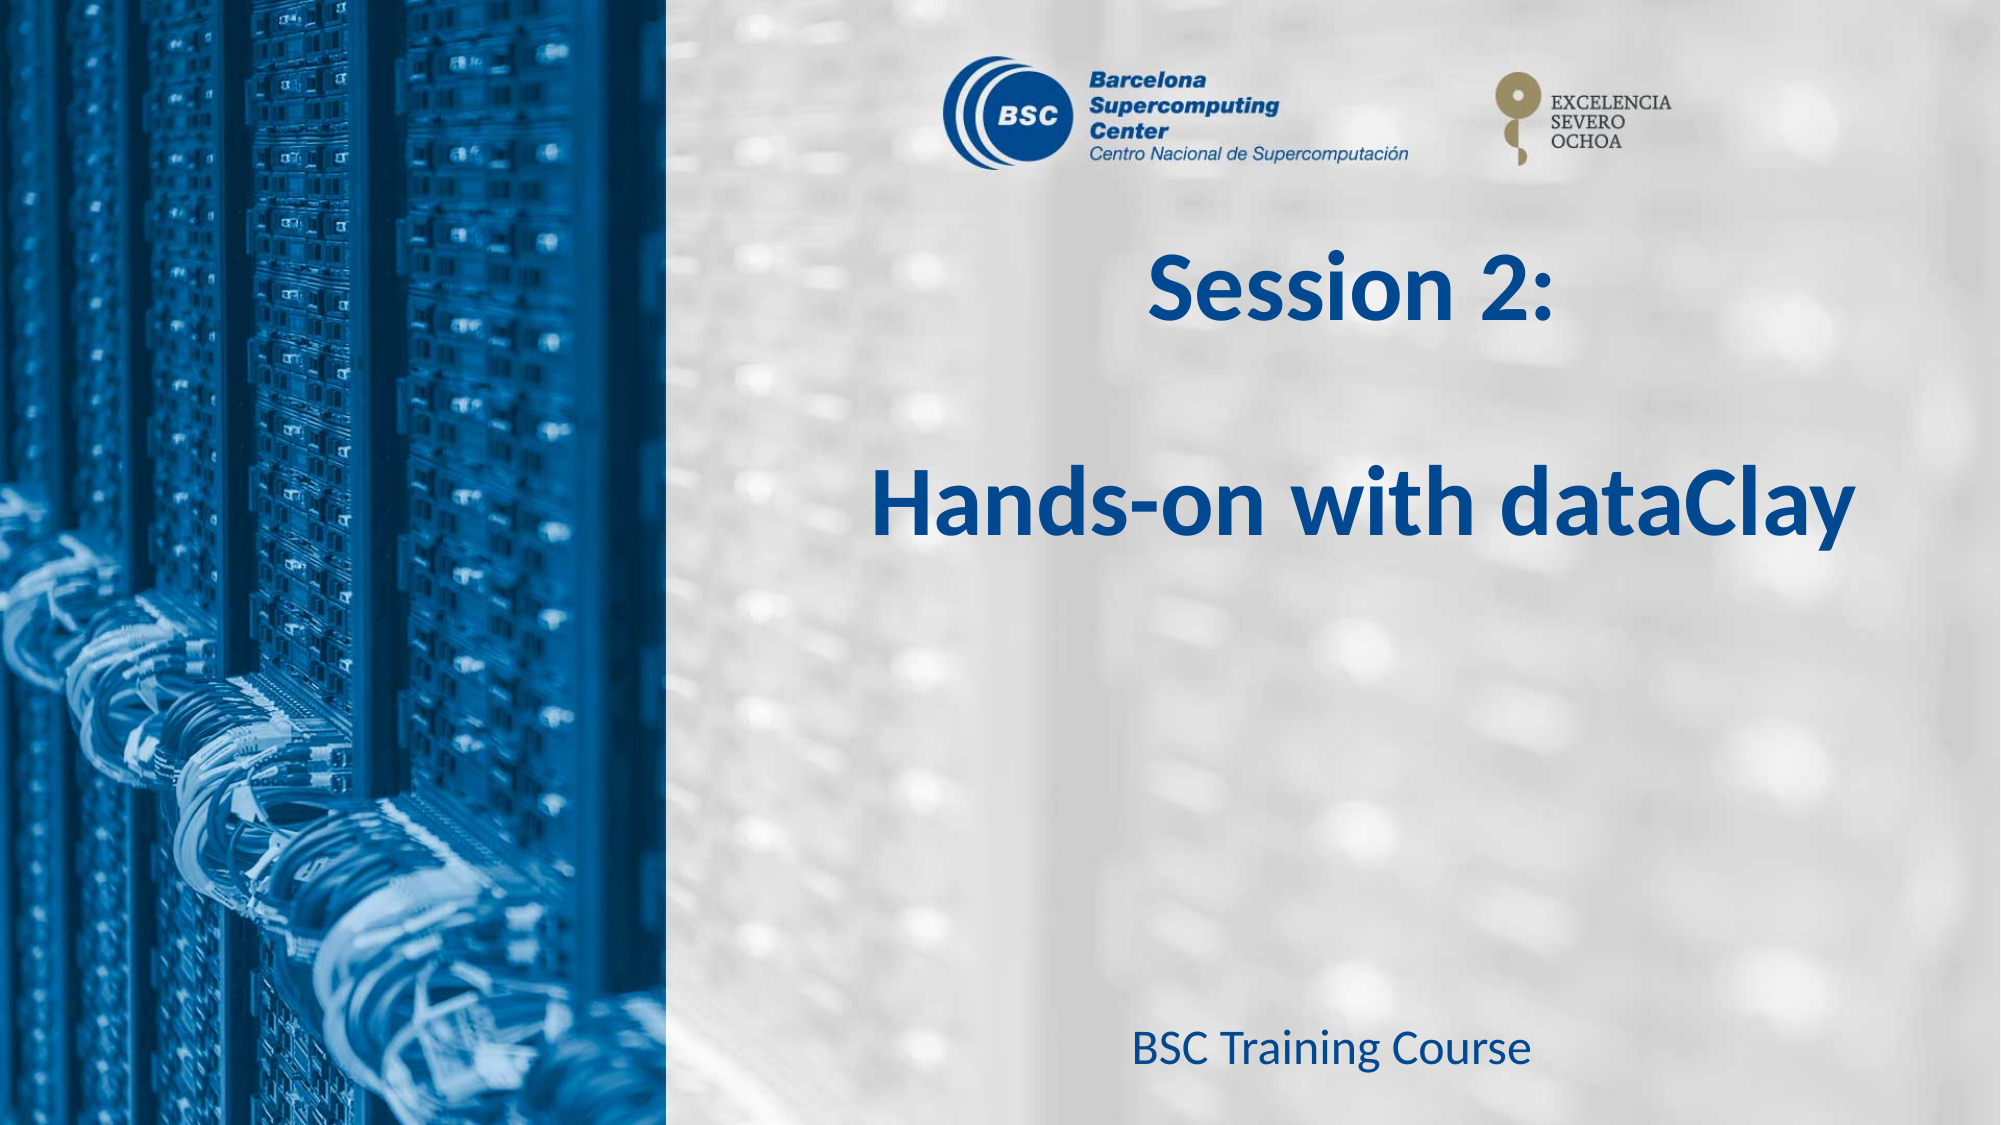

# Session 2: Hands-on with dataClay
BSC Training Course